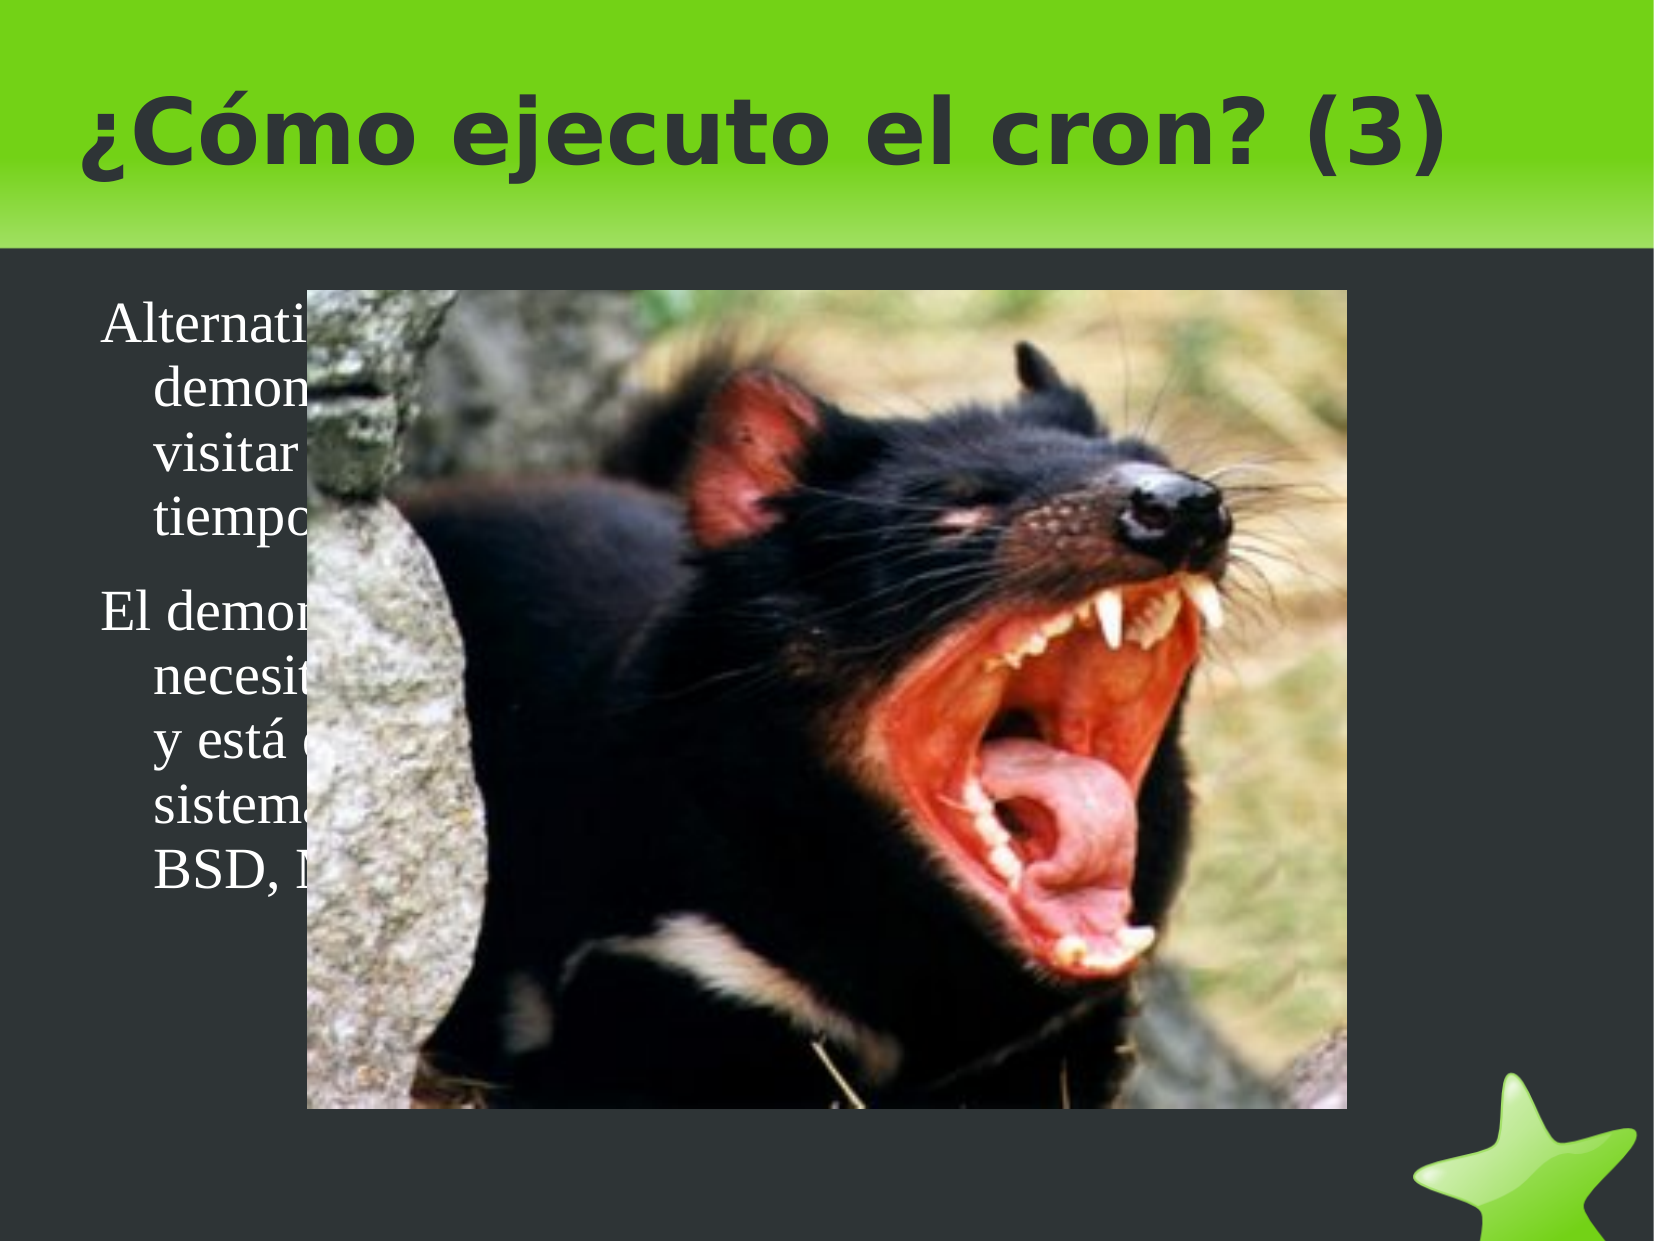

# ¿Cómo ejecuto el cron? (3)
Alternativa 3: Ponemos un demonio que se dedique a visitar la página en el tiempo especificado.
El demonio (daemon) que necesitamos se llama crond y está disponible en sistemas tipo Unix (Linux, BSD, Mac OSX, etc.).